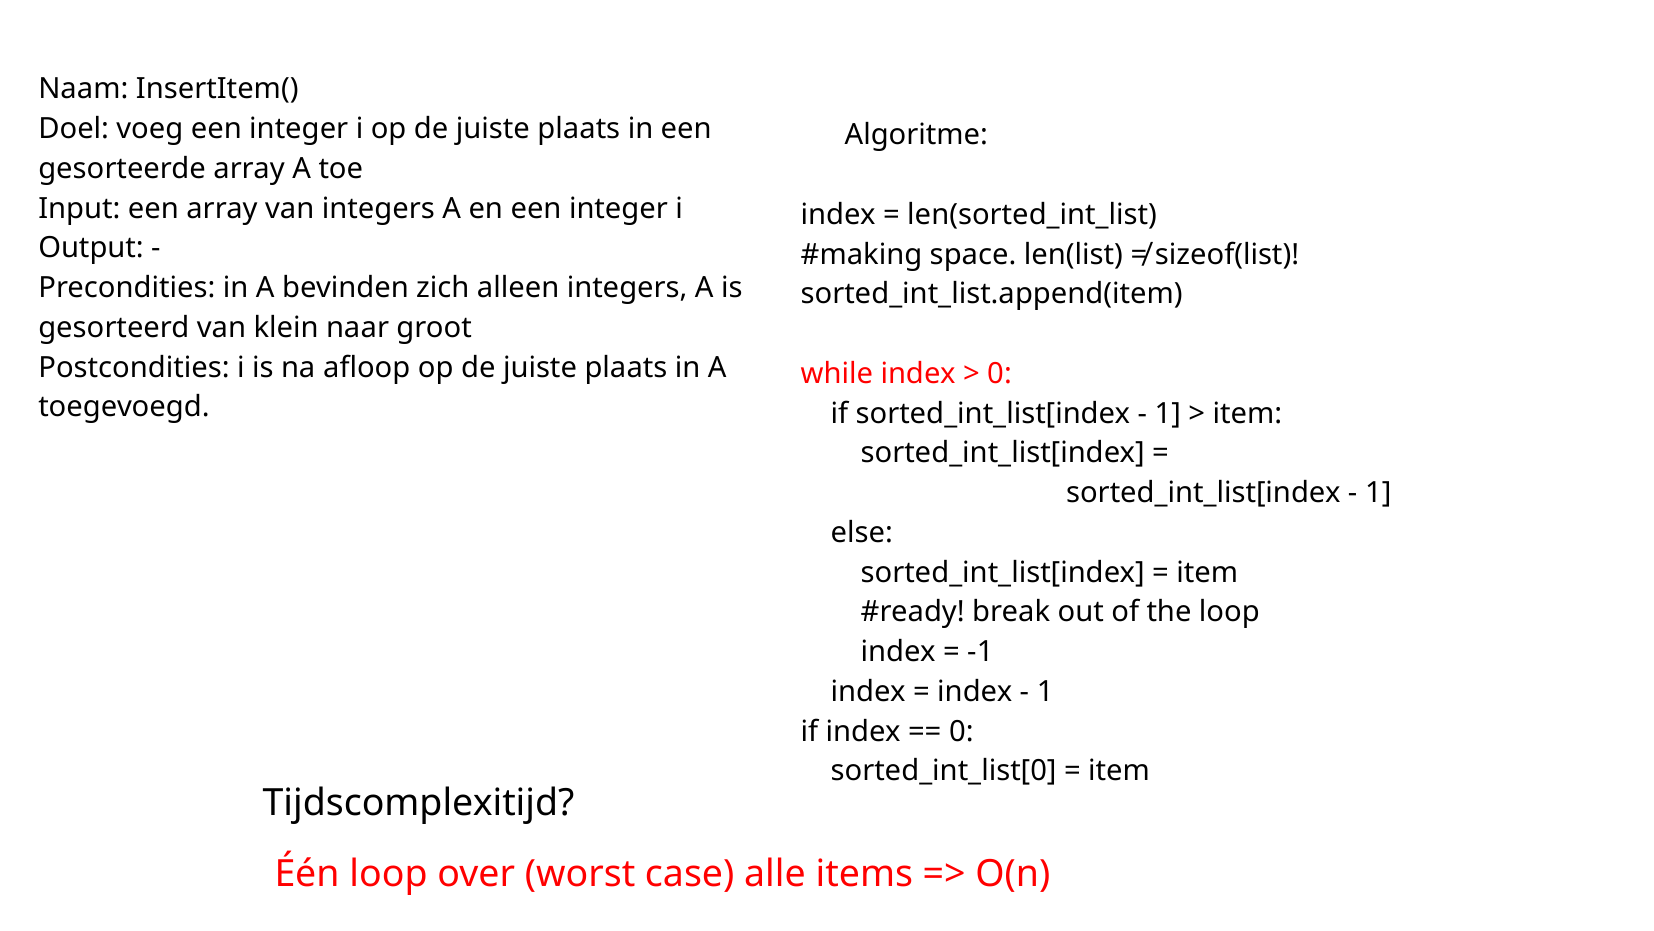

Naam: InsertItem()
Doel: voeg een integer i op de juiste plaats in een gesorteerde array A toe
Input: een array van integers A en een integer i
Output: -
Precondities: in A bevinden zich alleen integers, A is gesorteerd van klein naar groot
Postcondities: i is na afloop op de juiste plaats in A toegevoegd.
	Algoritme:
 index = len(sorted_int_list)
 #making space. len(list) ≠ sizeof(list)!
 sorted_int_list.append(item)
 while index > 0:
 if sorted_int_list[index - 1] > item:
 sorted_int_list[index] =
				sorted_int_list[index - 1]
 else:
 sorted_int_list[index] = item
 #ready! break out of the loop
 index = -1
 index = index - 1
 if index == 0:
 sorted_int_list[0] = item
Tijdscomplexitijd?
Één loop over (worst case) alle items => O(n)